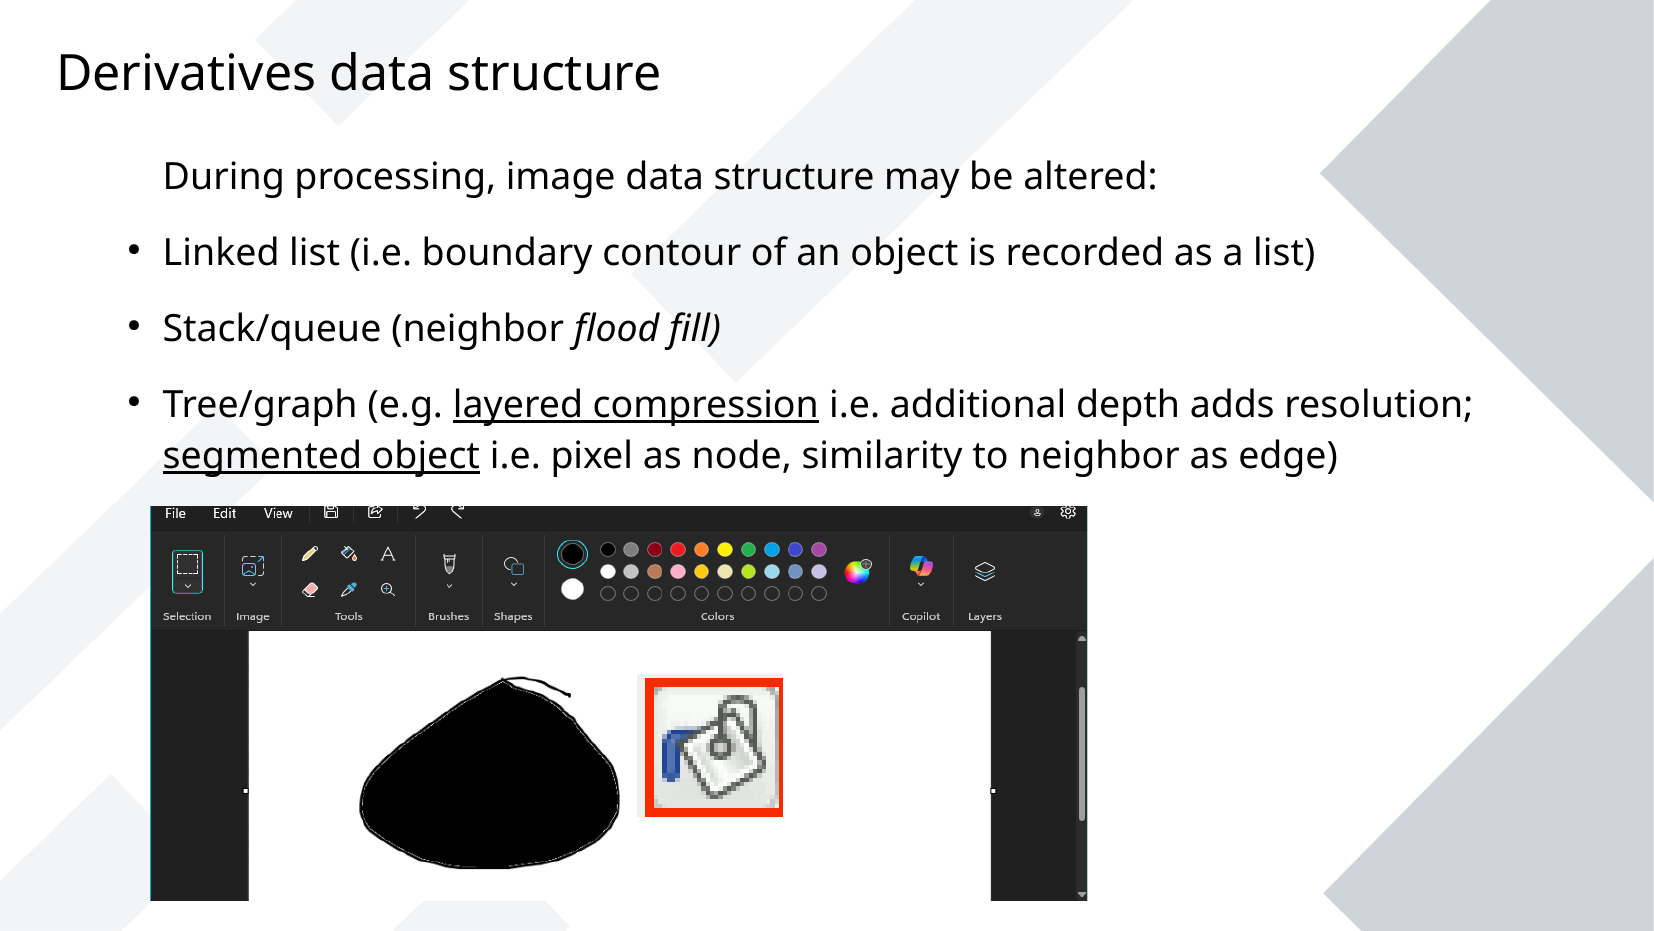

Derivatives data structure
During processing, image data structure may be altered:
Linked list (i.e. boundary contour of an object is recorded as a list)
Stack/queue (neighbor flood fill)
Tree/graph (e.g. layered compression i.e. additional depth adds resolution; segmented object i.e. pixel as node, similarity to neighbor as edge)